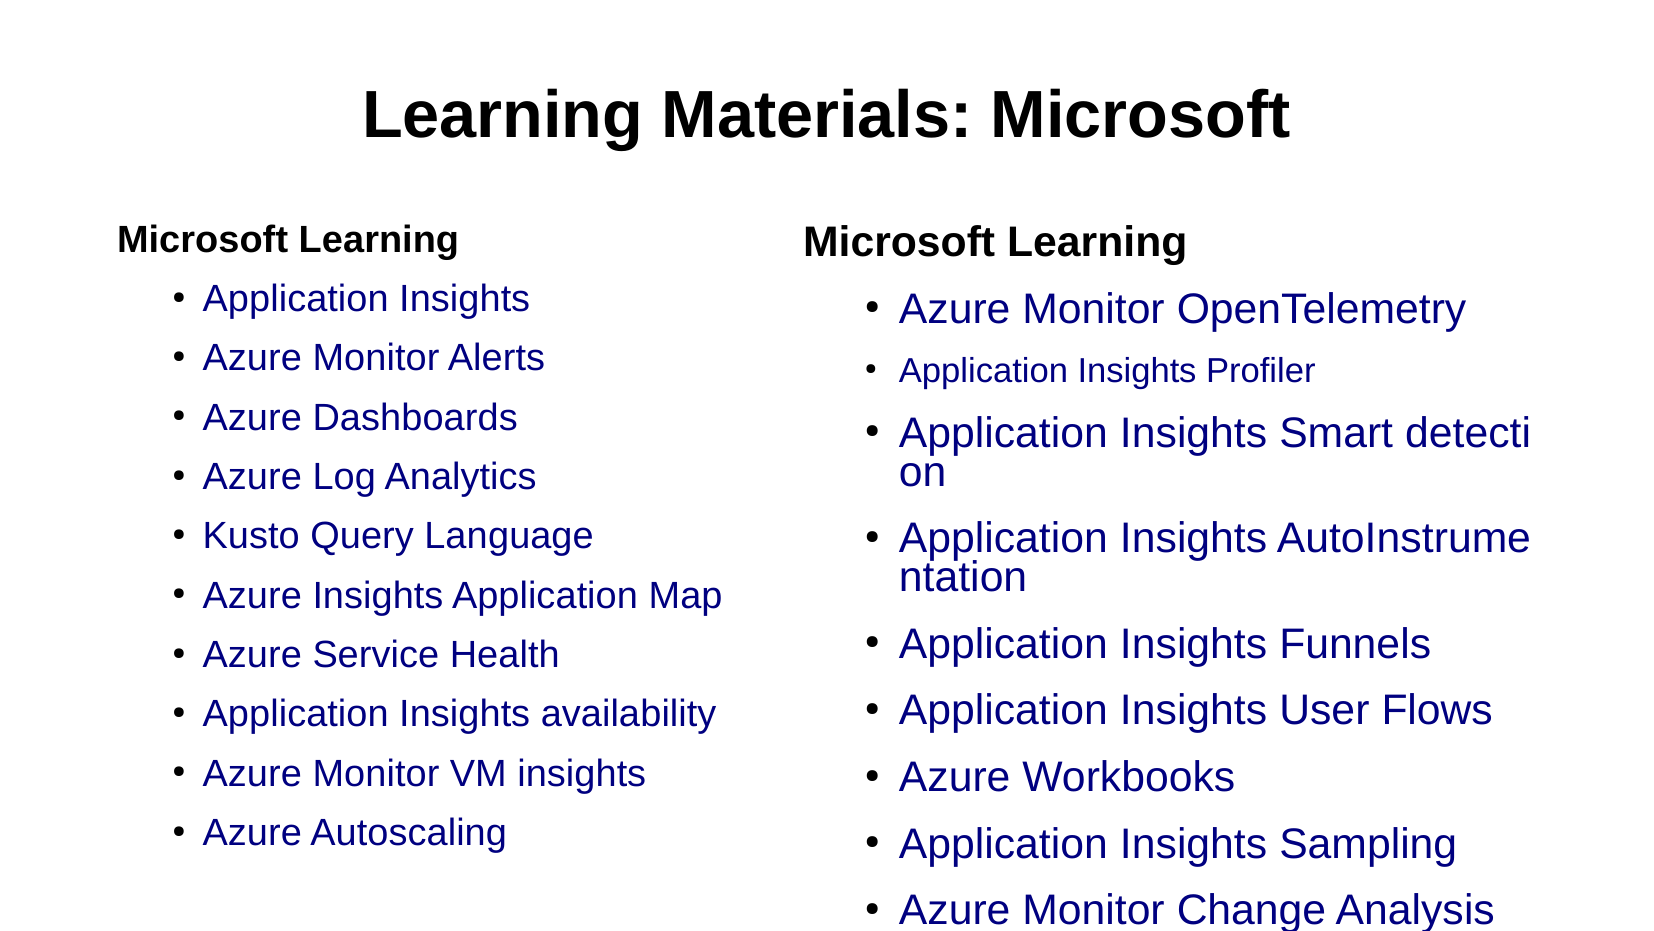

# Learning Materials: Microsoft
Microsoft Learning
Application Insights
Azure Monitor Alerts
Azure Dashboards
Azure Log Analytics
Kusto Query Language
Azure Insights Application Map
Azure Service Health
Application Insights availability
Azure Monitor VM insights
Azure Autoscaling
Microsoft Learning
Azure Monitor OpenTelemetry
Application Insights Profiler
Application Insights Smart detection
Application Insights AutoInstrumentation
Application Insights Funnels
Application Insights User Flows
Azure Workbooks
Application Insights Sampling
Azure Monitor Change Analysis